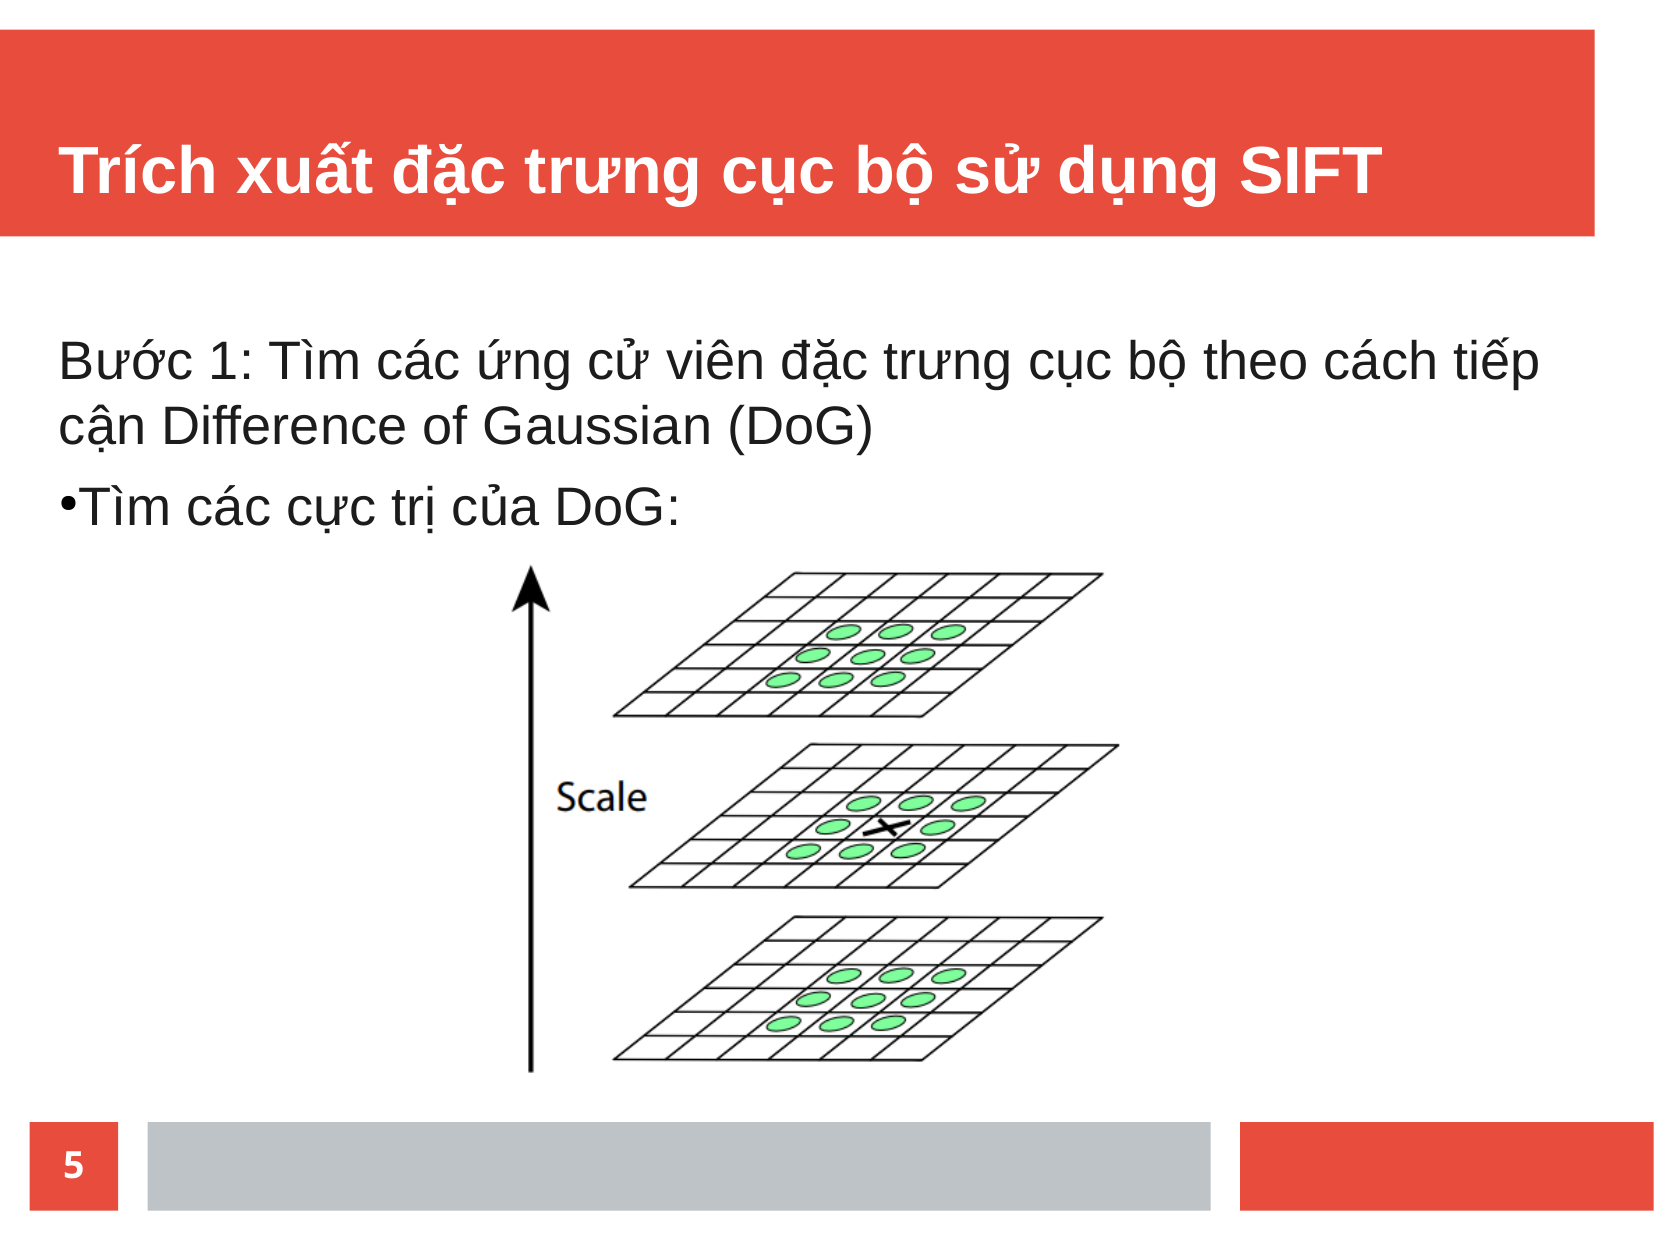

# Trích xuất đặc trưng cục bộ sử dụng SIFT
Bước 1: Tìm các ứng cử viên đặc trưng cục bộ theo cách tiếp cận Difference of Gaussian (DoG)
Tìm các cực trị của DoG: